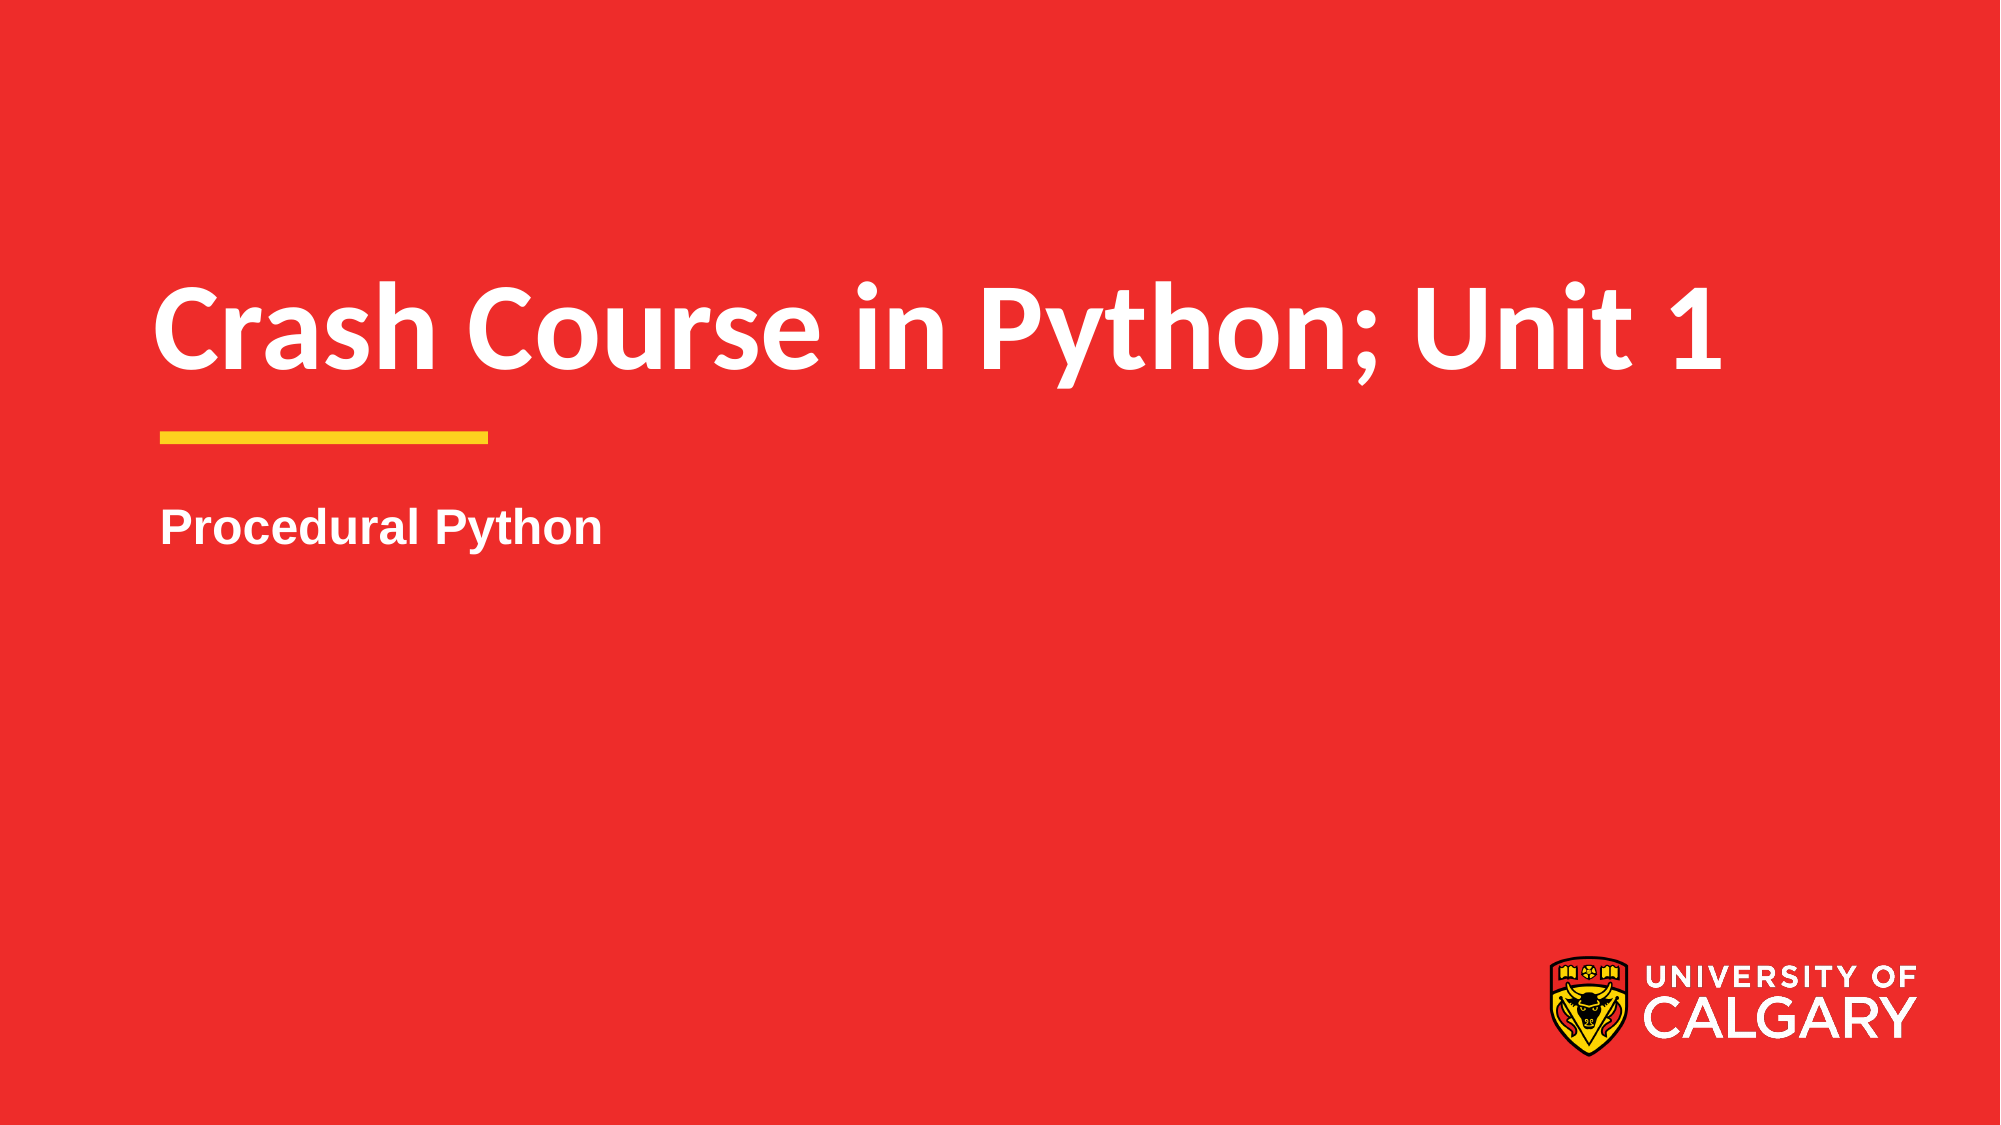

# Crash Course in Python; Unit 1
Procedural Python